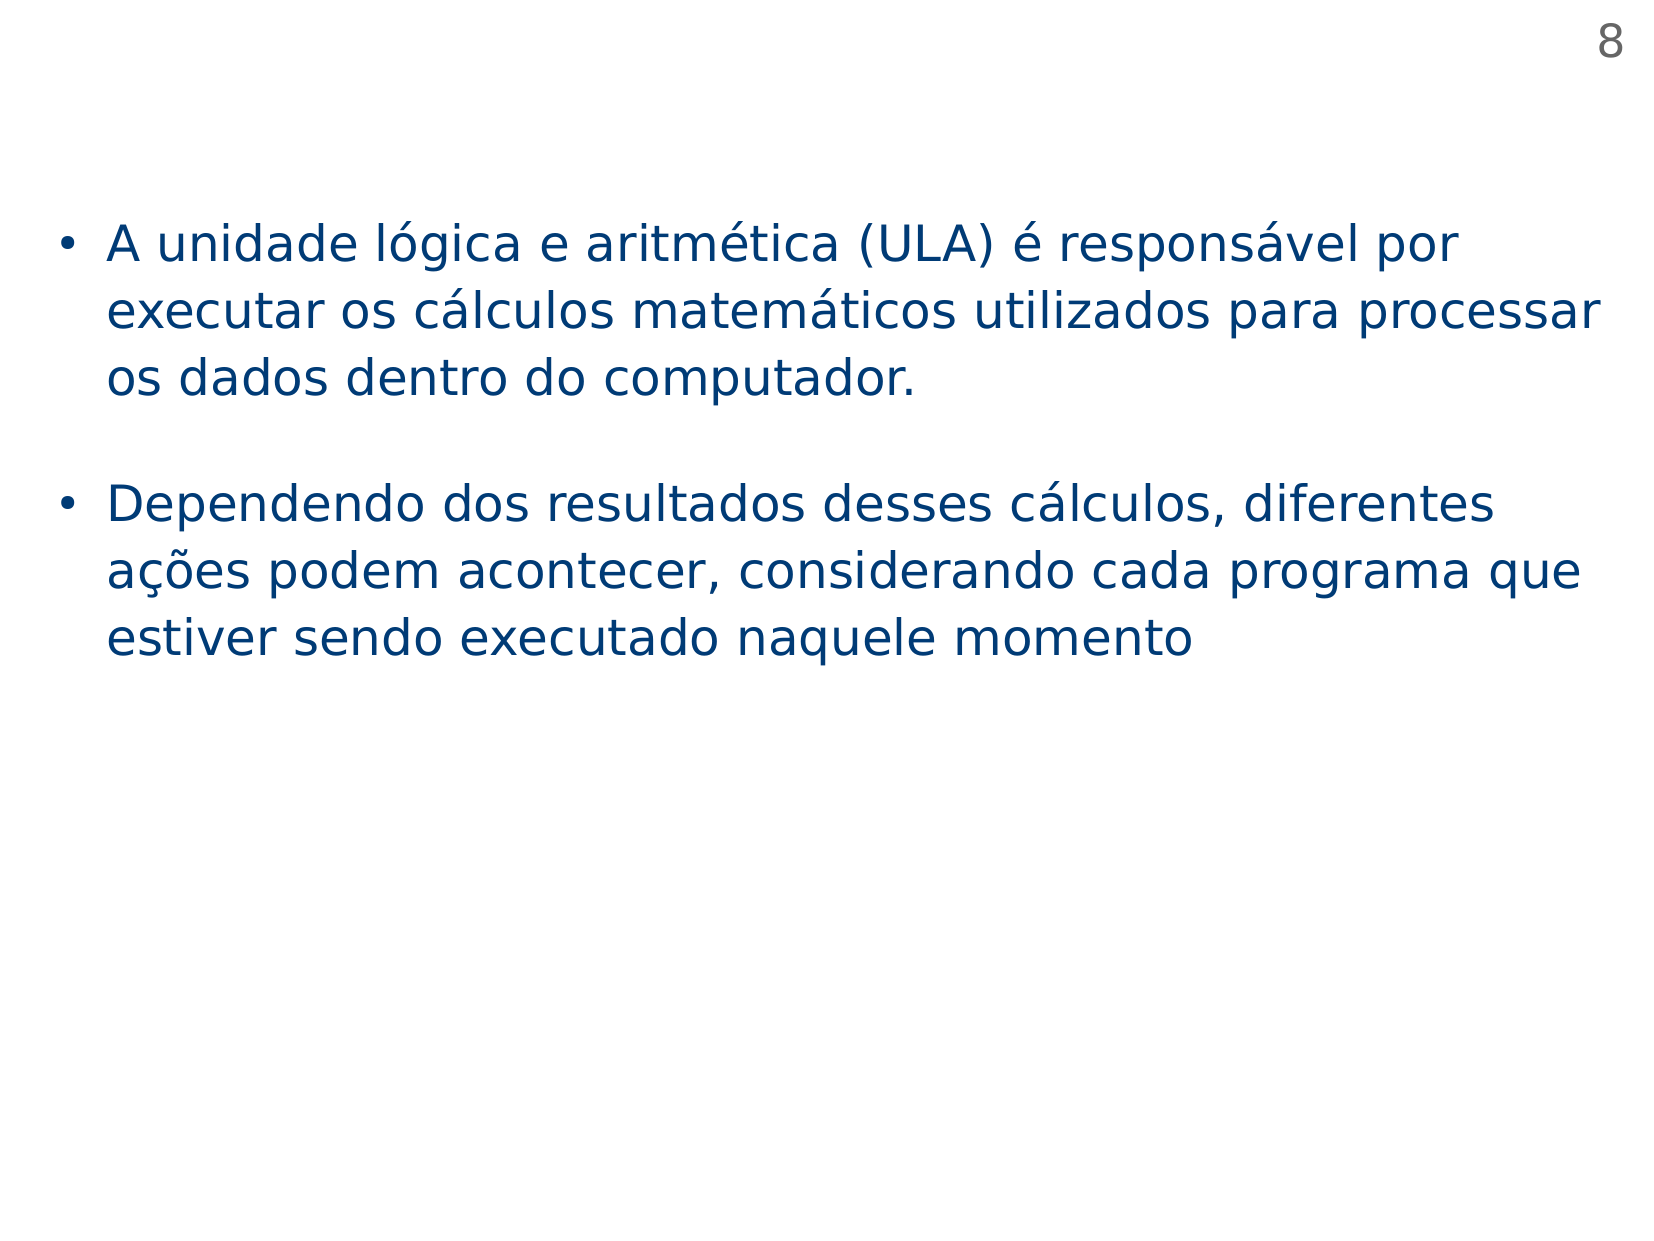

8
#
A unidade lógica e aritmética (ULA) é responsável por executar os cálculos matemáticos utilizados para processar os dados dentro do computador.
Dependendo dos resultados desses cálculos, diferentes ações podem acontecer, considerando cada programa que estiver sendo executado naquele momento